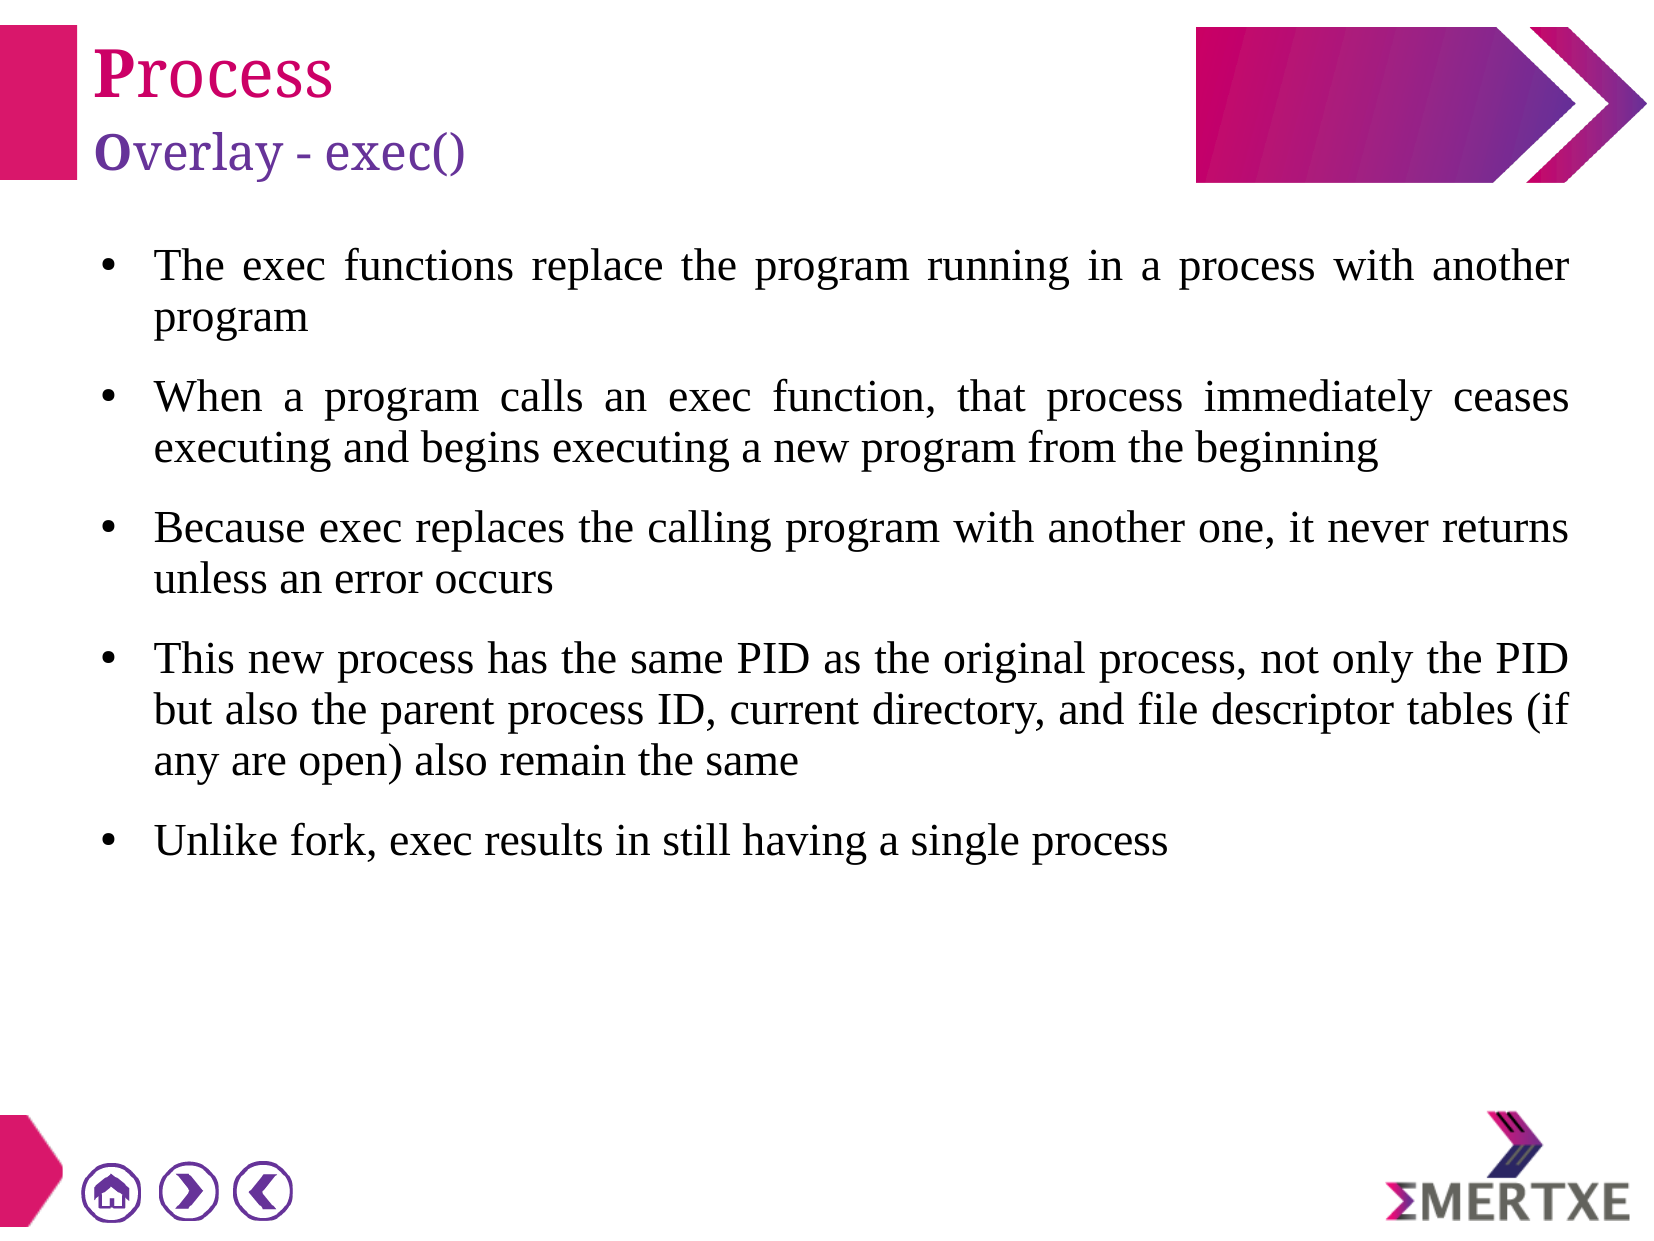

# Process Overlay - exec()
The exec functions replace the program running in a process with another program
When a program calls an exec function, that process immediately ceases executing and begins executing a new program from the beginning
Because exec replaces the calling program with another one, it never returns unless an error occurs
This new process has the same PID as the original process, not only the PID but also the parent process ID, current directory, and file descriptor tables (if any are open) also remain the same
Unlike fork, exec results in still having a single process